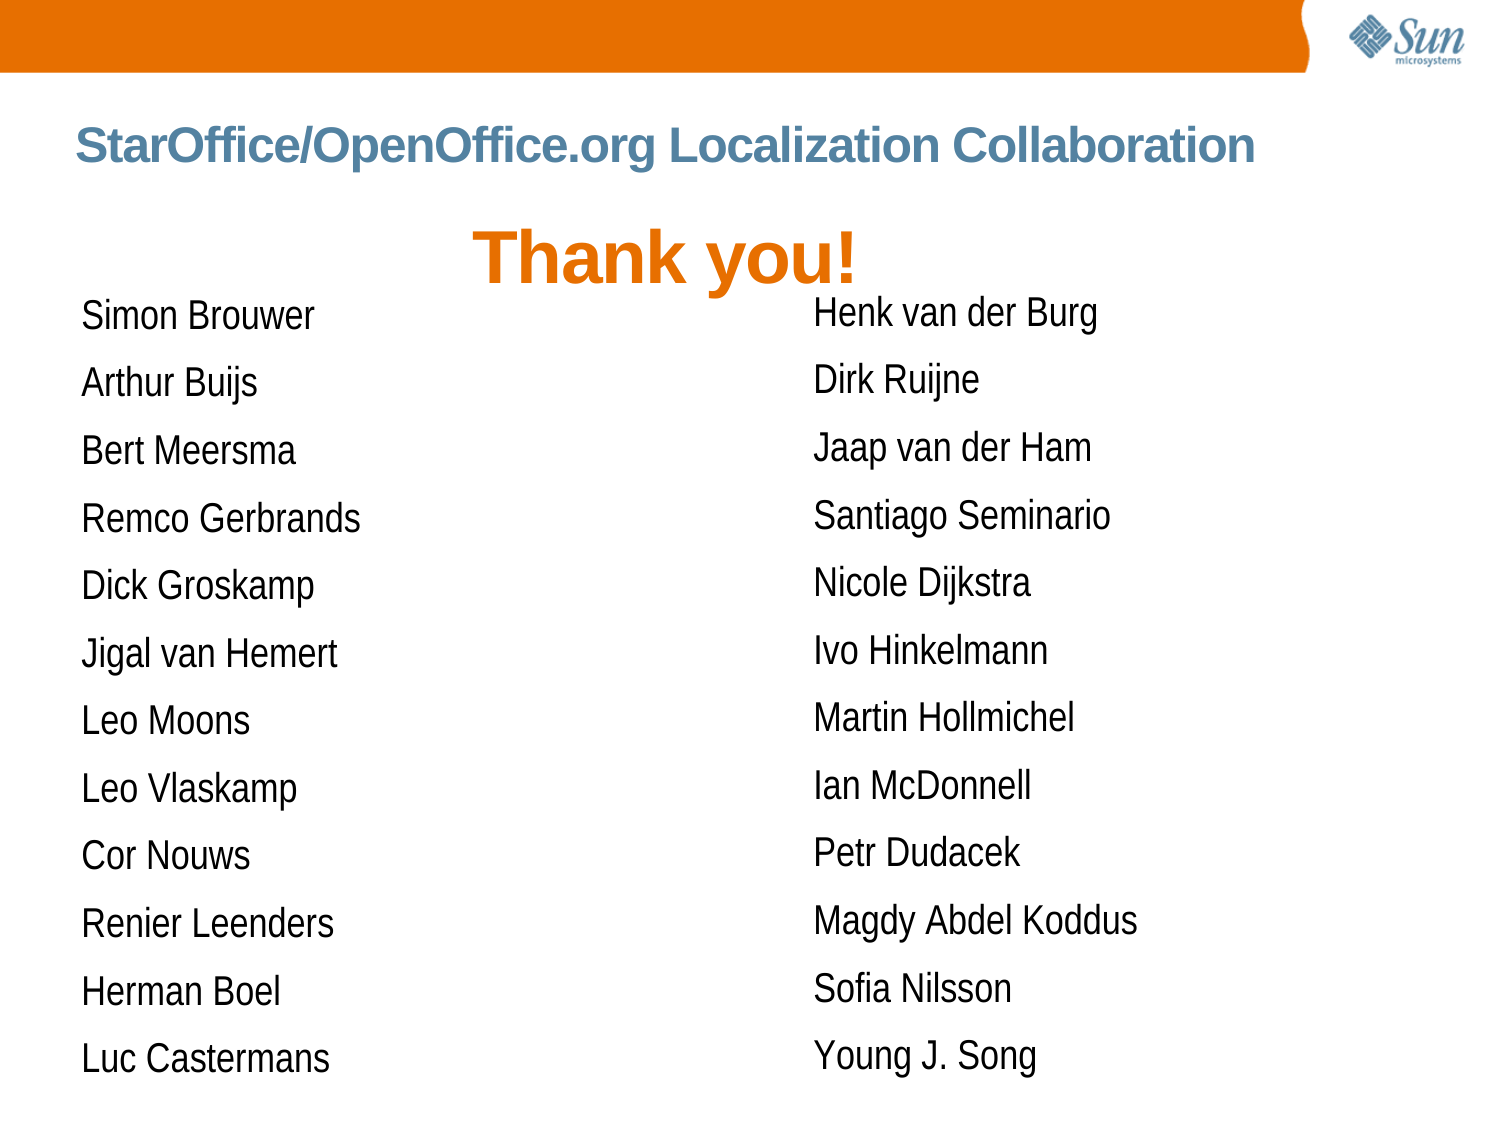

# StarOffice/OpenOffice.org Localization Collaboration Thank you!
Henk van der Burg
Dirk Ruijne
Jaap van der Ham
Santiago Seminario
Nicole Dijkstra
Ivo Hinkelmann
Martin Hollmichel
Ian McDonnell
Petr Dudacek
Magdy Abdel Koddus
Sofia Nilsson
Young J. Song
Simon Brouwer
Arthur Buijs
Bert Meersma
Remco Gerbrands
Dick Groskamp
Jigal van Hemert
Leo Moons
Leo Vlaskamp
Cor Nouws
Renier Leenders
Herman Boel
Luc Castermans